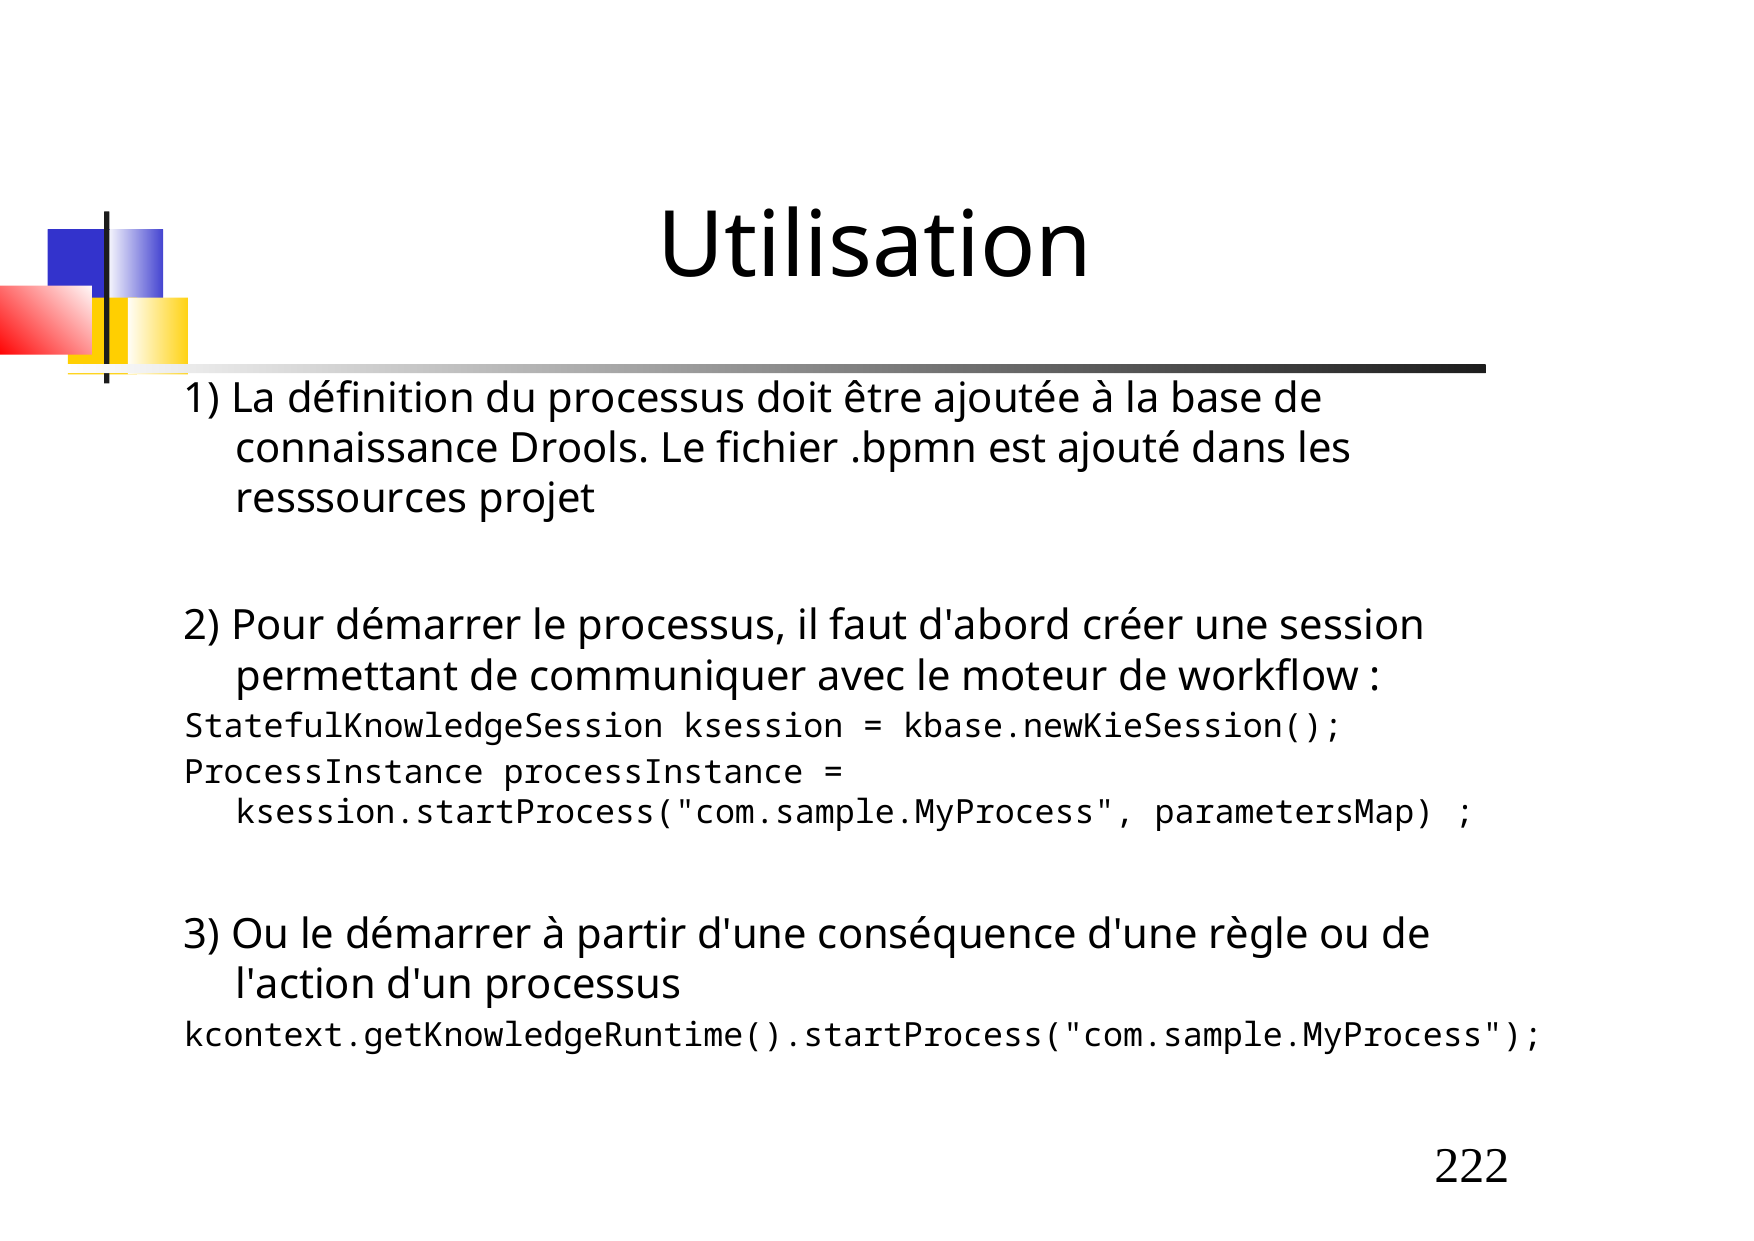

# Utilisation
1) La définition du processus doit être ajoutée à la base de connaissance Drools. Le fichier .bpmn est ajouté dans les resssources projet
2) Pour démarrer le processus, il faut d'abord créer une session permettant de communiquer avec le moteur de workflow :
StatefulKnowledgeSession ksession = kbase.newKieSession();
ProcessInstance processInstance = ksession.startProcess("com.sample.MyProcess", parametersMap) ;
3) Ou le démarrer à partir d'une conséquence d'une règle ou de l'action d'un processus
kcontext.getKnowledgeRuntime().startProcess("com.sample.MyProcess");